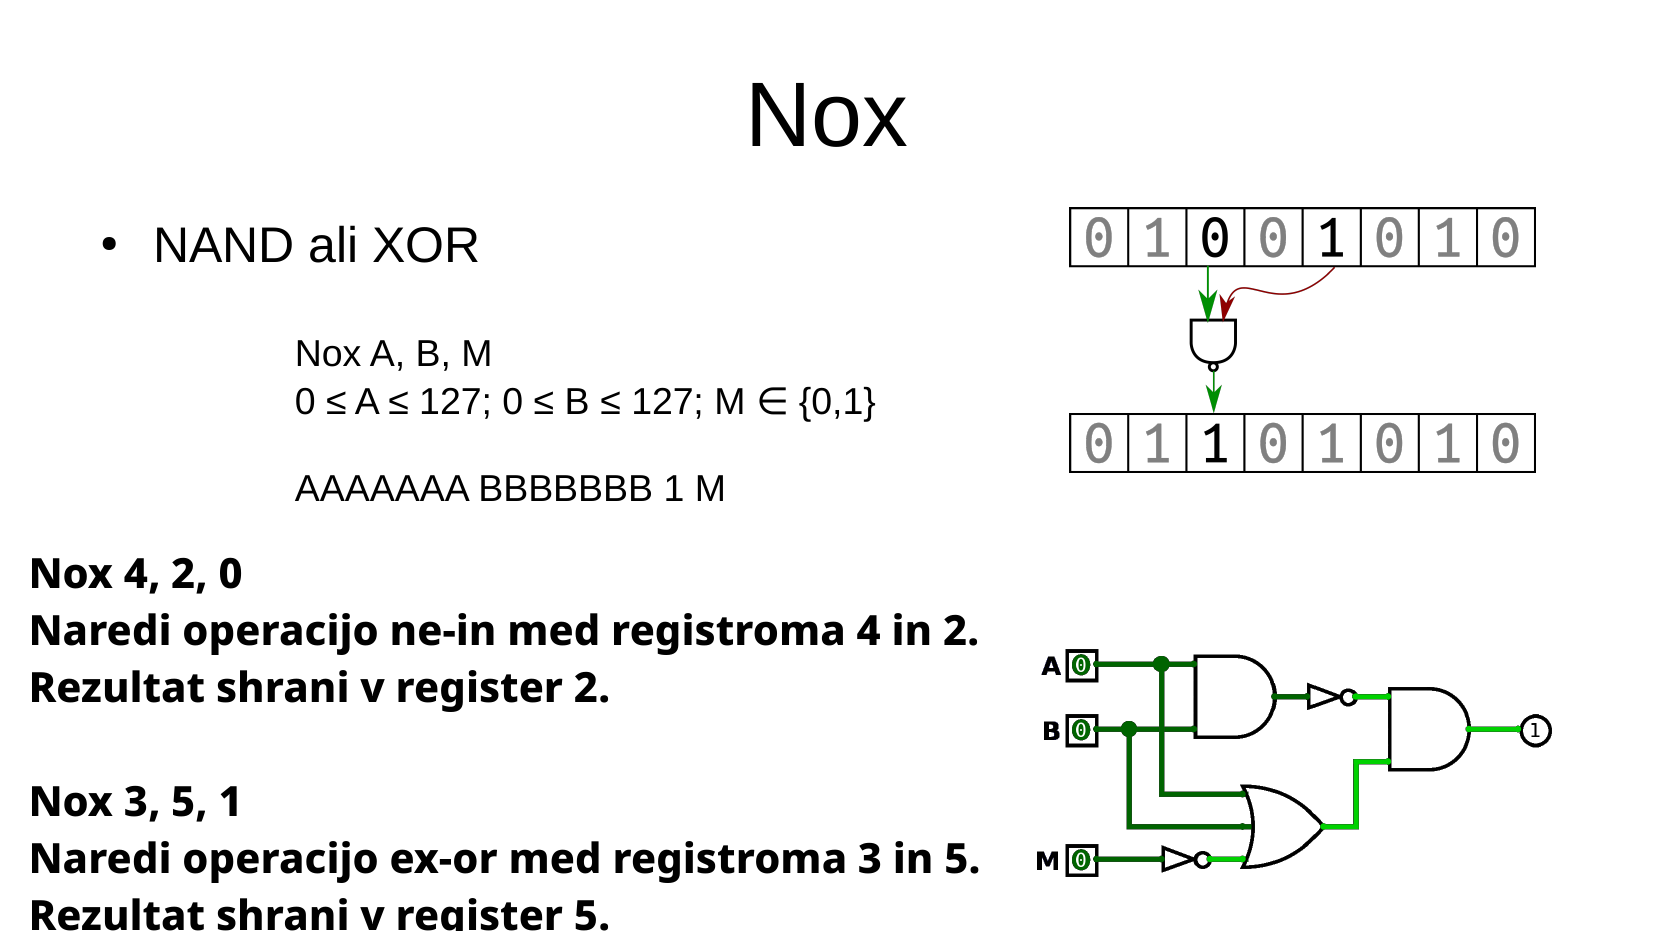

# Nox
NAND ali XOR
Nox A, B, M
0 ≤ A ≤ 127; 0 ≤ B ≤ 127; M ∈ {0,1}
AAAAAAA BBBBBBB 1 M
Nox 4, 2, 0
Naredi operacijo ne-in med registroma 4 in 2.
Rezultat shrani v register 2.
Nox 3, 5, 1
Naredi operacijo ex-or med registroma 3 in 5.
Rezultat shrani v register 5.